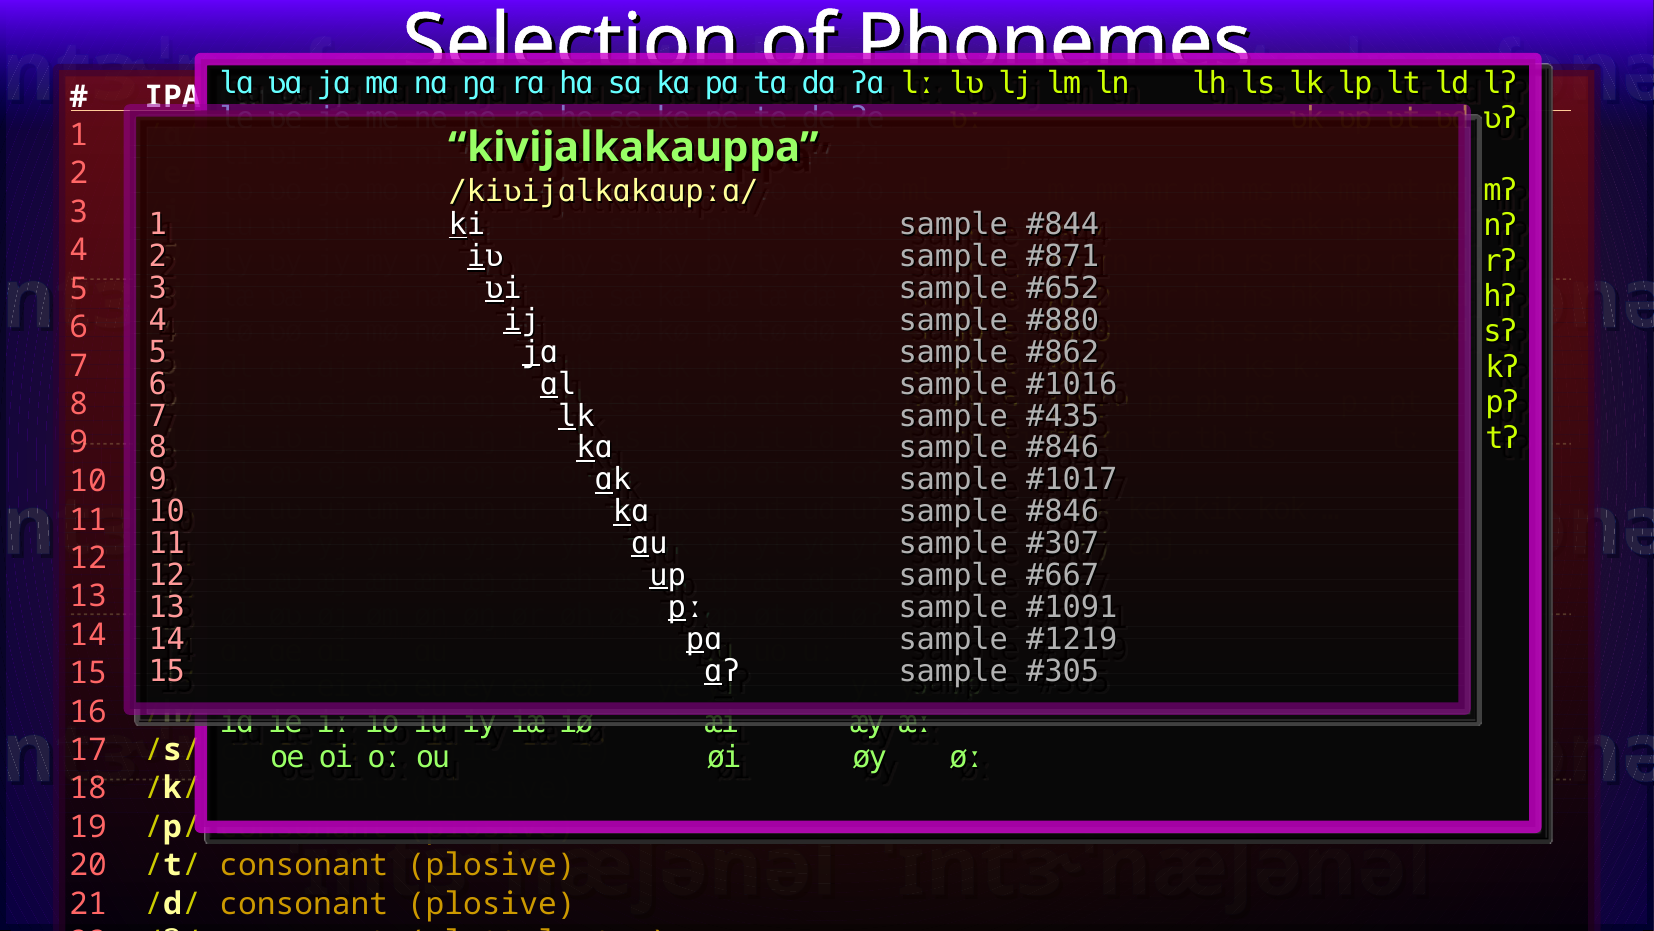

# Selection of Phonemes
lɑ ʋɑ jɑ mɑ nɑ ŋɑ rɑ hɑ sɑ kɑ pɑ tɑ dɑ ʔɑ lː lʋ lj lm ln lh ls lk lp lt ld lʔ
le ʋe je me ne ŋe re he se ke pe te de ʔe ʋː ʋk ʋp ʋt ʋd ʋʔ
li ʋi ji mi ni ŋi ri hi si ki pi ti di ʔi jː
lo ʋo jo mo no ŋo ro ho so ko po to do ʔo ml mː mn mr mh ms mk mp mt md mʔ
lu ʋu ju mu nu ŋu ru hu su ku pu tu du ʔu nl nʋ nj nm nː nr nh ns nk np nt nd nʔ
ly ʋy jy my ny ŋy ry hy sy ky py ty dy ʔy rl rʋ rj rm rn rː rh rs rk rp rt rd rʔ
læ ʋæ jæ mæ næ ŋæ ræ hæ sæ kæ pæ tæ dæ ʔæ hl hʋ hj hm hn hr hː hs hk hp ht hd hʔ
lø ʋø jø mø nø ŋø rø hø sø kø pø tø dø ʔø sl sʋ sj sm sn sr sh sː sk sp st sd sʔ
ɑl ɑʋ ɑj ɑm ɑn ɑŋ ɑr ɑh ɑs ɑk ɑp ɑt ɑd ɑʔ kl kʋ kj km kn kr kh ks kː kʔ
el eʋ ej em en eŋ er eh es ek ep et ed eʔ pl pʋ pj pm pn pr ph ps pː pt pʔ
il iʋ ij im in iŋ ir ih is ik ip it id iʔ tl tʋ tj tm tn tr th ts tː tʔ
ol oʋ oj om on oŋ or oh os ok op ot od oʔ
ul uʋ uj um un uŋ ur uh us uk up ut ud uʔ			 kɑk kek kik kok …
yl yʋ yj ym yn yŋ yr yh ys yk yp yt yd yʔ 		 ɑhj ehj …
æl æʋ æj æm æn æŋ ær æh æs æk æp æt æd æʔ
øl øʋ øj øm øn øŋ ør øh øs øk øp øt ød øʔ
ɑː ɑe ɑi ɑu ue ui uo uː
 eː ei eo eu ey eæ eø ye yi yː yæ yø
iɑ ie iː io iu iy iæ iø æi æy æː
 oe oi oː ou øi øy øː
#	IPA	Category
1	/ɑ/	vowel
2	/e/	vowel
3	/i/	vowel
4	/o/	vowel
5	/u/	vowel
6	/y/	vowel
7	/æ/	vowel
8	/ø/	vowel
9	/l/	consonant (approximant)
10	/ʋ/	consonant (approximant)
11	/j/	consonant (approximant)
12	/m/	consonant (nasal)
13	/n/	consonant (nasal)
14	/ŋ/	consonant (nasal)
15	/r/	consonant (trill)
16	/h/	consonant (fricative)
17	/s/	consonant (fricative)
18	/k/	consonant (plosive)
19	/p/	consonant (plosive)
20	/t/	consonant (plosive)
21	/d/	consonant (plosive)
22	/ʔ/	consonant (glottal stop)
				“kivijalkakauppa”
				/kiʋijɑlkɑkɑupːɑ/
1				ki						sample #844
2				 iʋ						sample #871
3				 ʋi						sample #652
4				 ij					sample #880
5				 jɑ					sample #862
6				 ɑl					sample #1016
7				 lk					sample #435
8				 kɑ				sample #846
9				 ɑk				sample #1017
10				 kɑ				sample #846
11				 ɑu				sample #307
12				 up			sample #667
13				 pː			sample #1091
14				 pɑ			sample #1219
15				 ɑʔ			sample #305